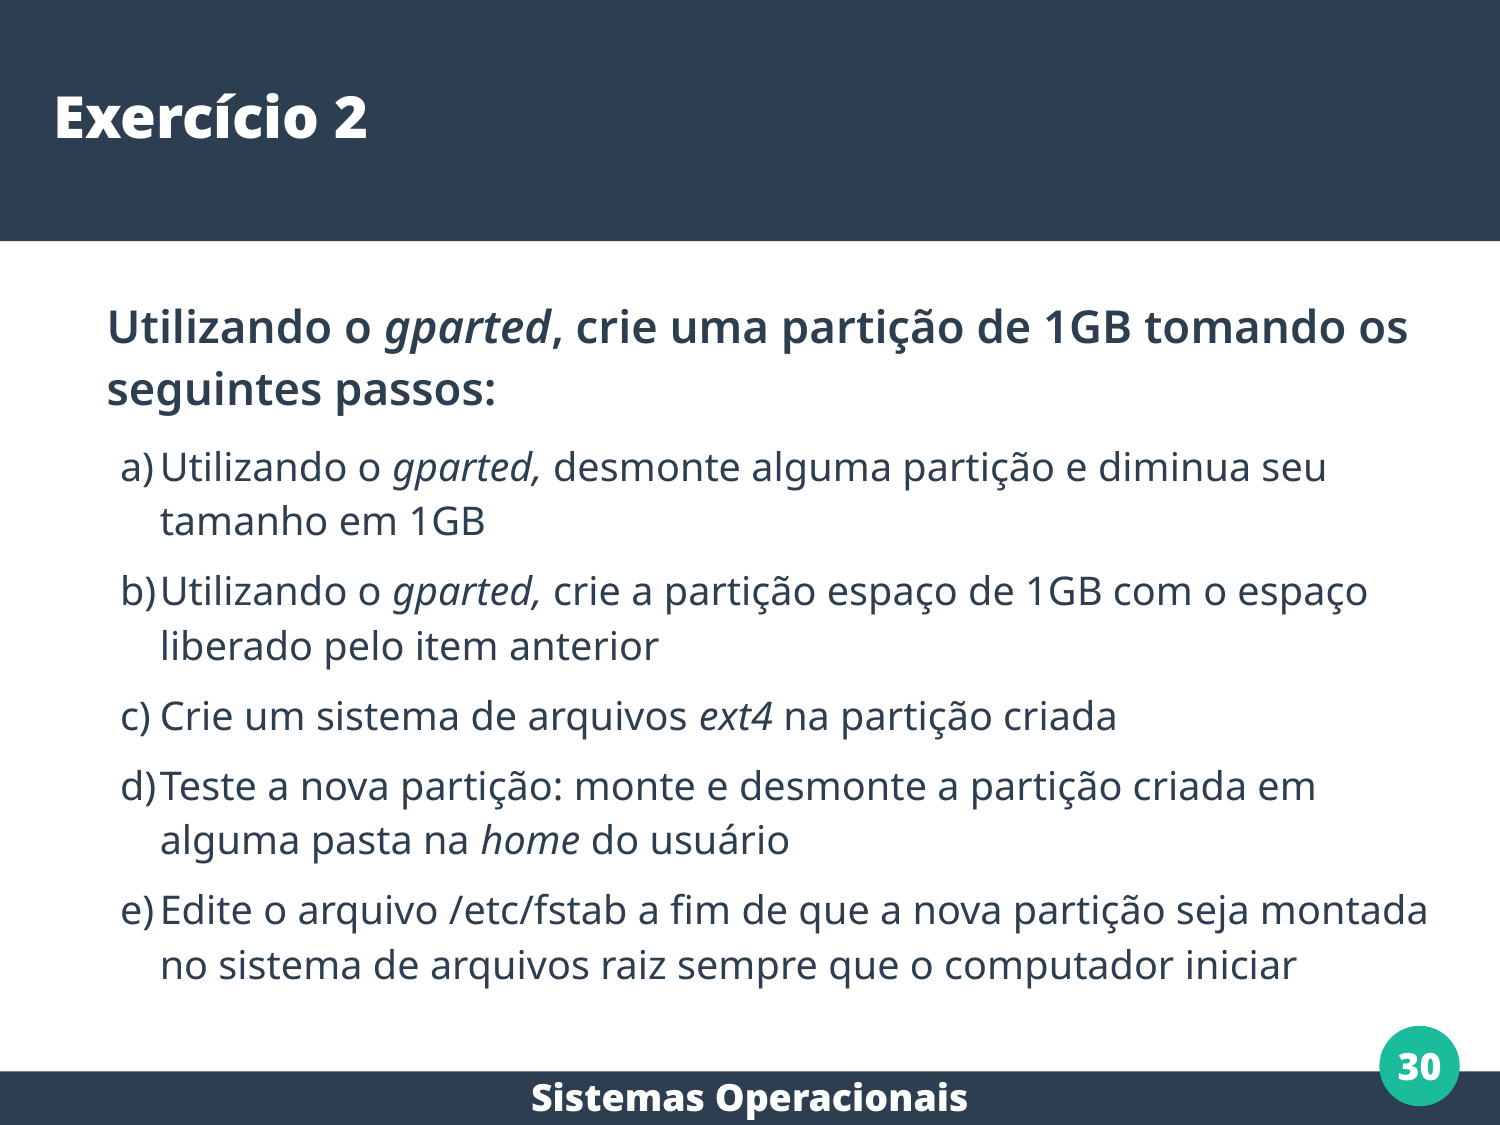

# Exercício 2
Utilizando o gparted, crie uma partição de 1GB tomando os seguintes passos:
Utilizando o gparted, desmonte alguma partição e diminua seu tamanho em 1GB
Utilizando o gparted, crie a partição espaço de 1GB com o espaço liberado pelo item anterior
Crie um sistema de arquivos ext4 na partição criada
Teste a nova partição: monte e desmonte a partição criada em alguma pasta na home do usuário
Edite o arquivo /etc/fstab a fim de que a nova partição seja montada no sistema de arquivos raiz sempre que o computador iniciar
30
Sistemas Operacionais